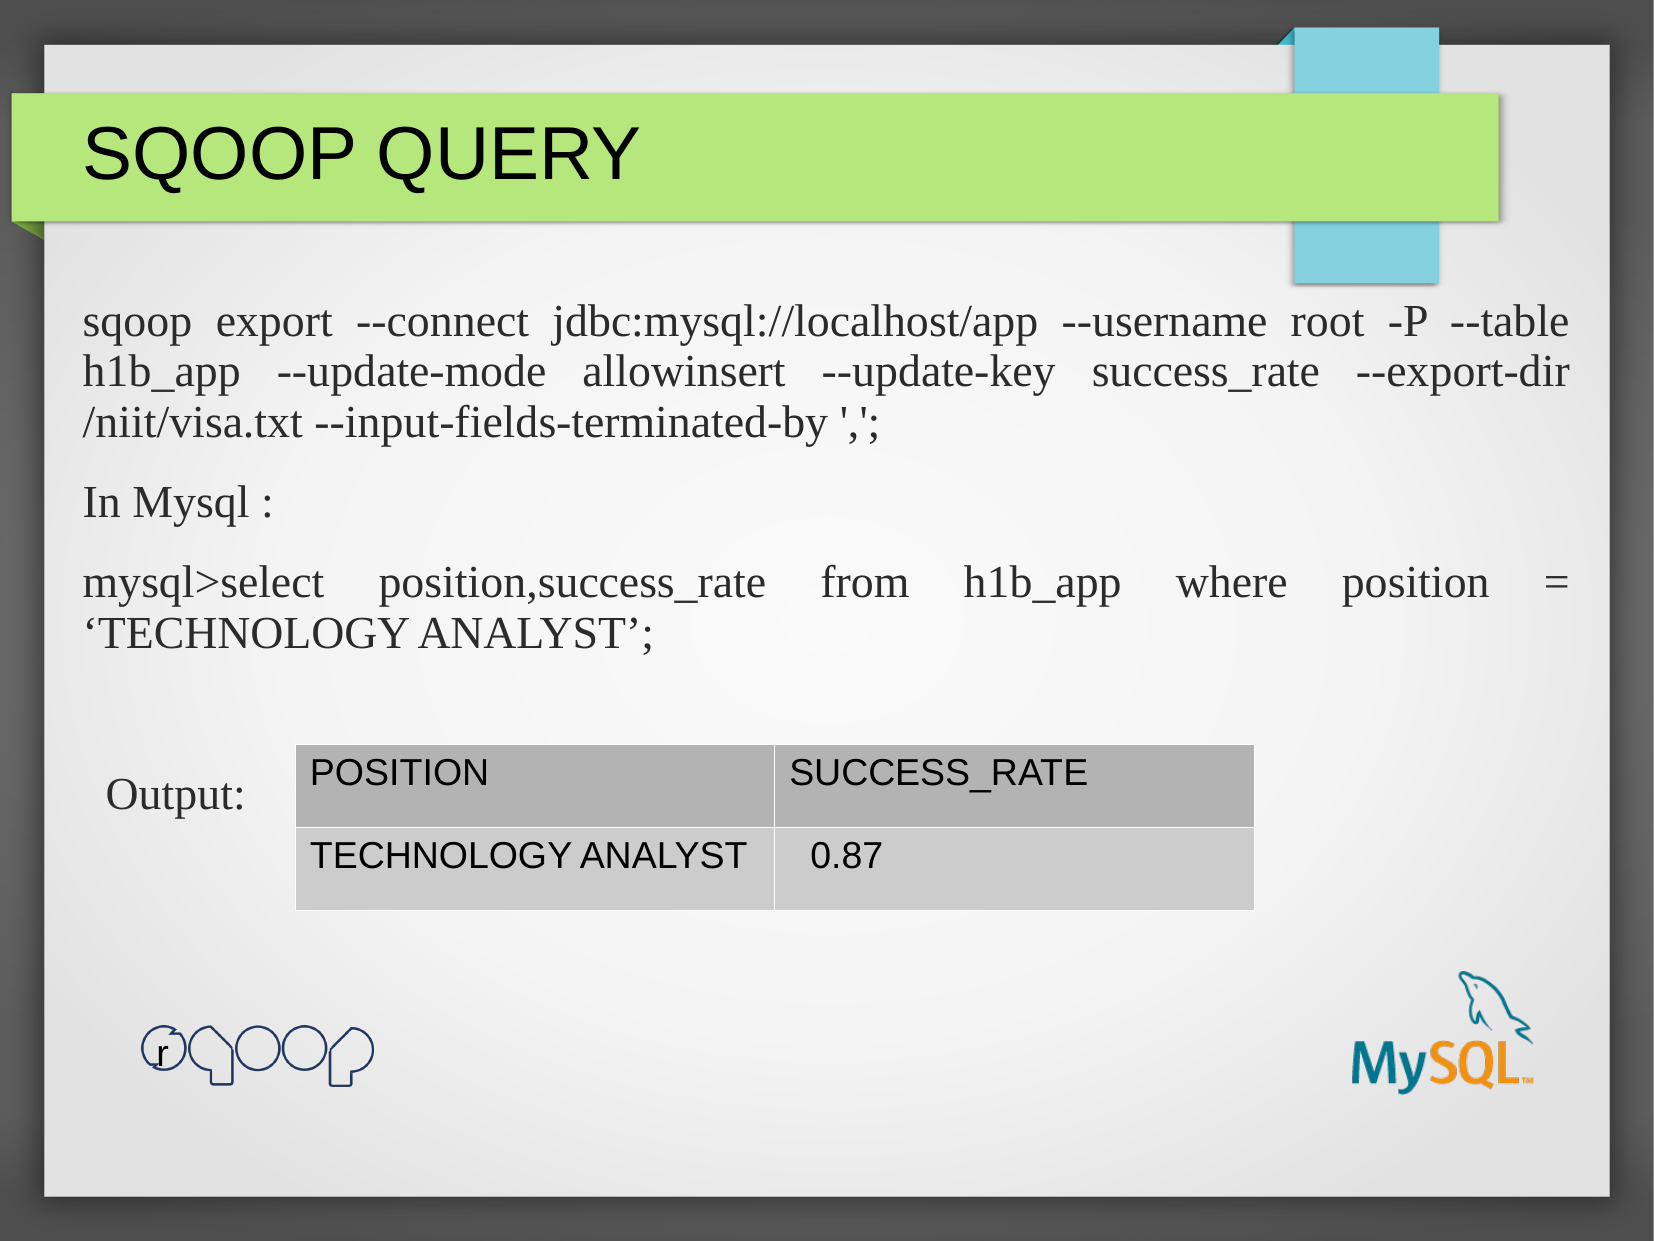

# SQOOP QUERY
sqoop export --connect jdbc:mysql://localhost/app --username root -P --table h1b_app --update-mode allowinsert --update-key success_rate --export-dir /niit/visa.txt --input-fields-terminated-by ',';
In Mysql :
mysql>select position,success_rate from h1b_app where position = ‘TECHNOLOGY ANALYST’;
 Output:
| POSITION | SUCCESS\_RATE |
| --- | --- |
| TECHNOLOGY ANALYST | 0.87 |
r